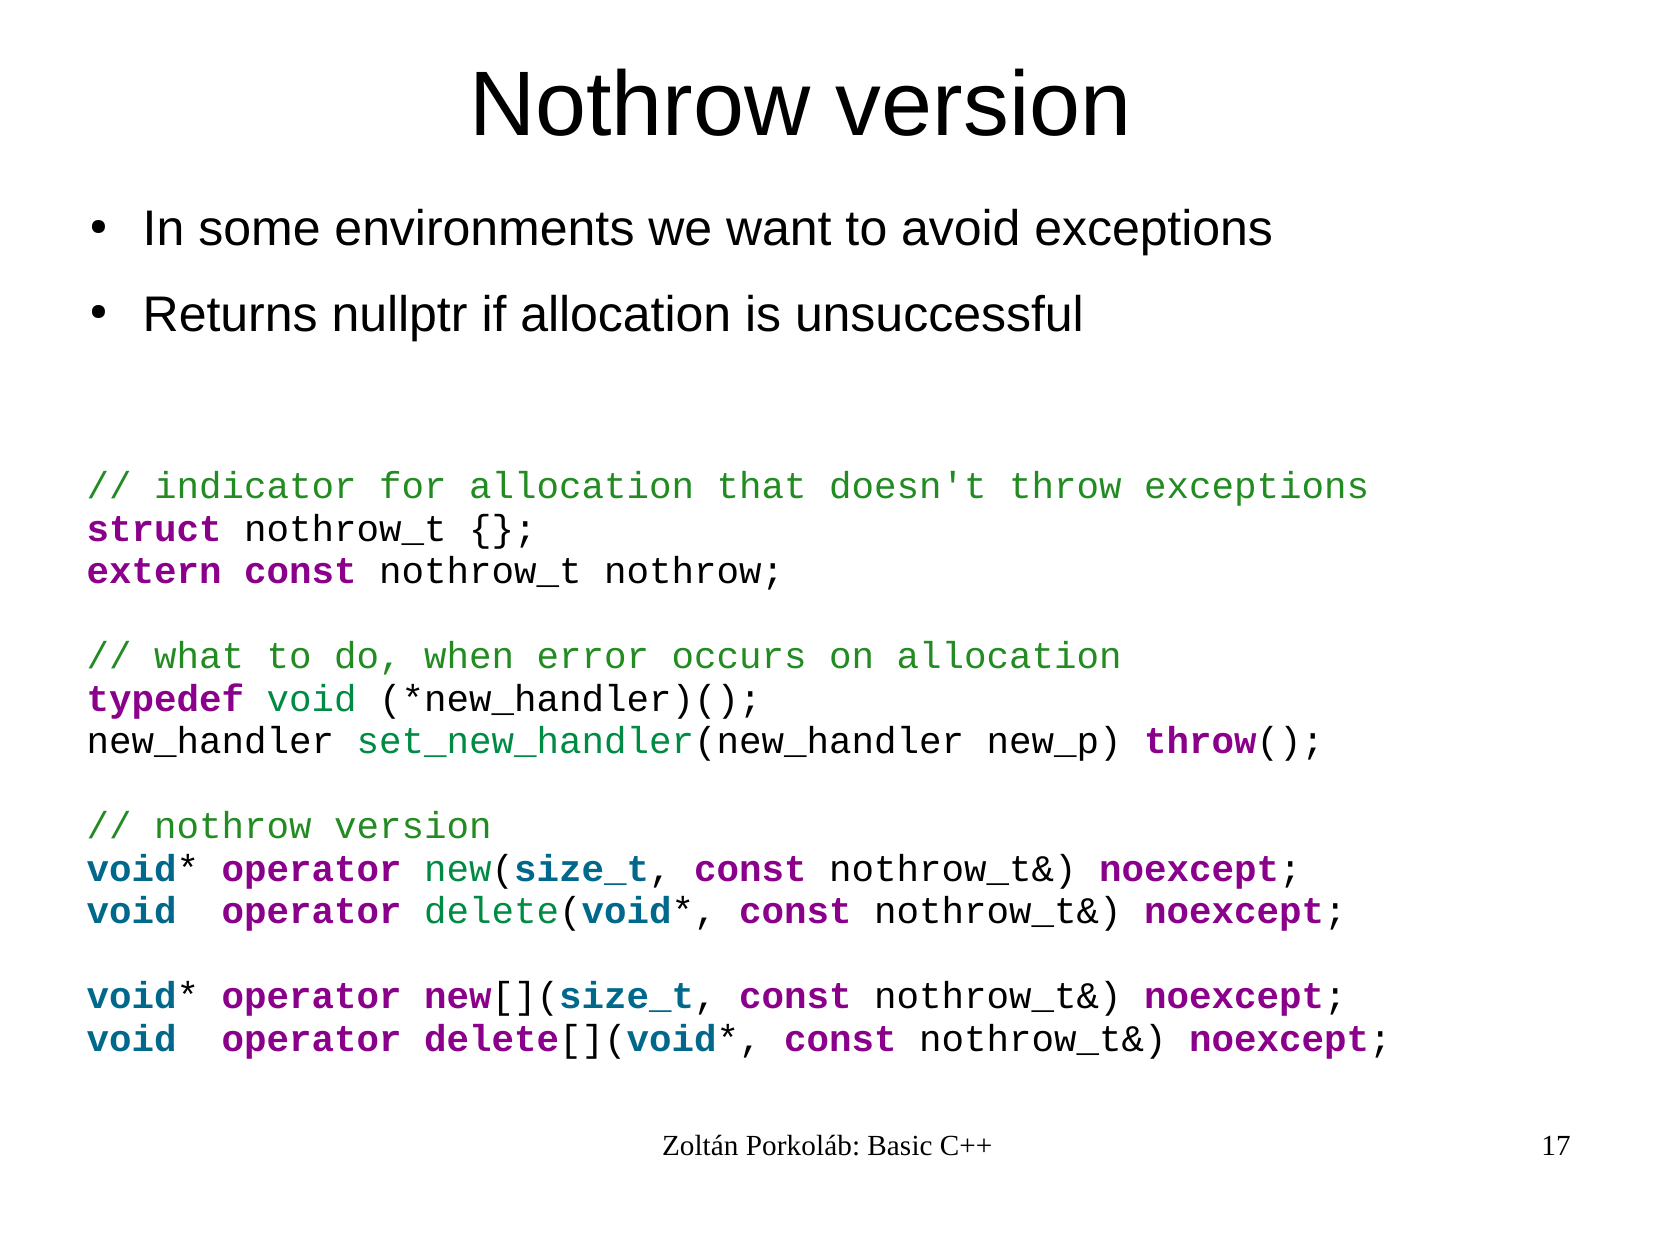

# Nothrow version
In some environments we want to avoid exceptions
Returns nullptr if allocation is unsuccessful
// indicator for allocation that doesn't throw exceptions
struct nothrow_t {};
extern const nothrow_t nothrow;
// what to do, when error occurs on allocation
typedef void (*new_handler)();
new_handler set_new_handler(new_handler new_p) throw();
// nothrow version
void* operator new(size_t, const nothrow_t&) noexcept;
void operator delete(void*, const nothrow_t&) noexcept;
void* operator new[](size_t, const nothrow_t&) noexcept;
void operator delete[](void*, const nothrow_t&) noexcept;
Zoltán Porkoláb: Basic C++
17